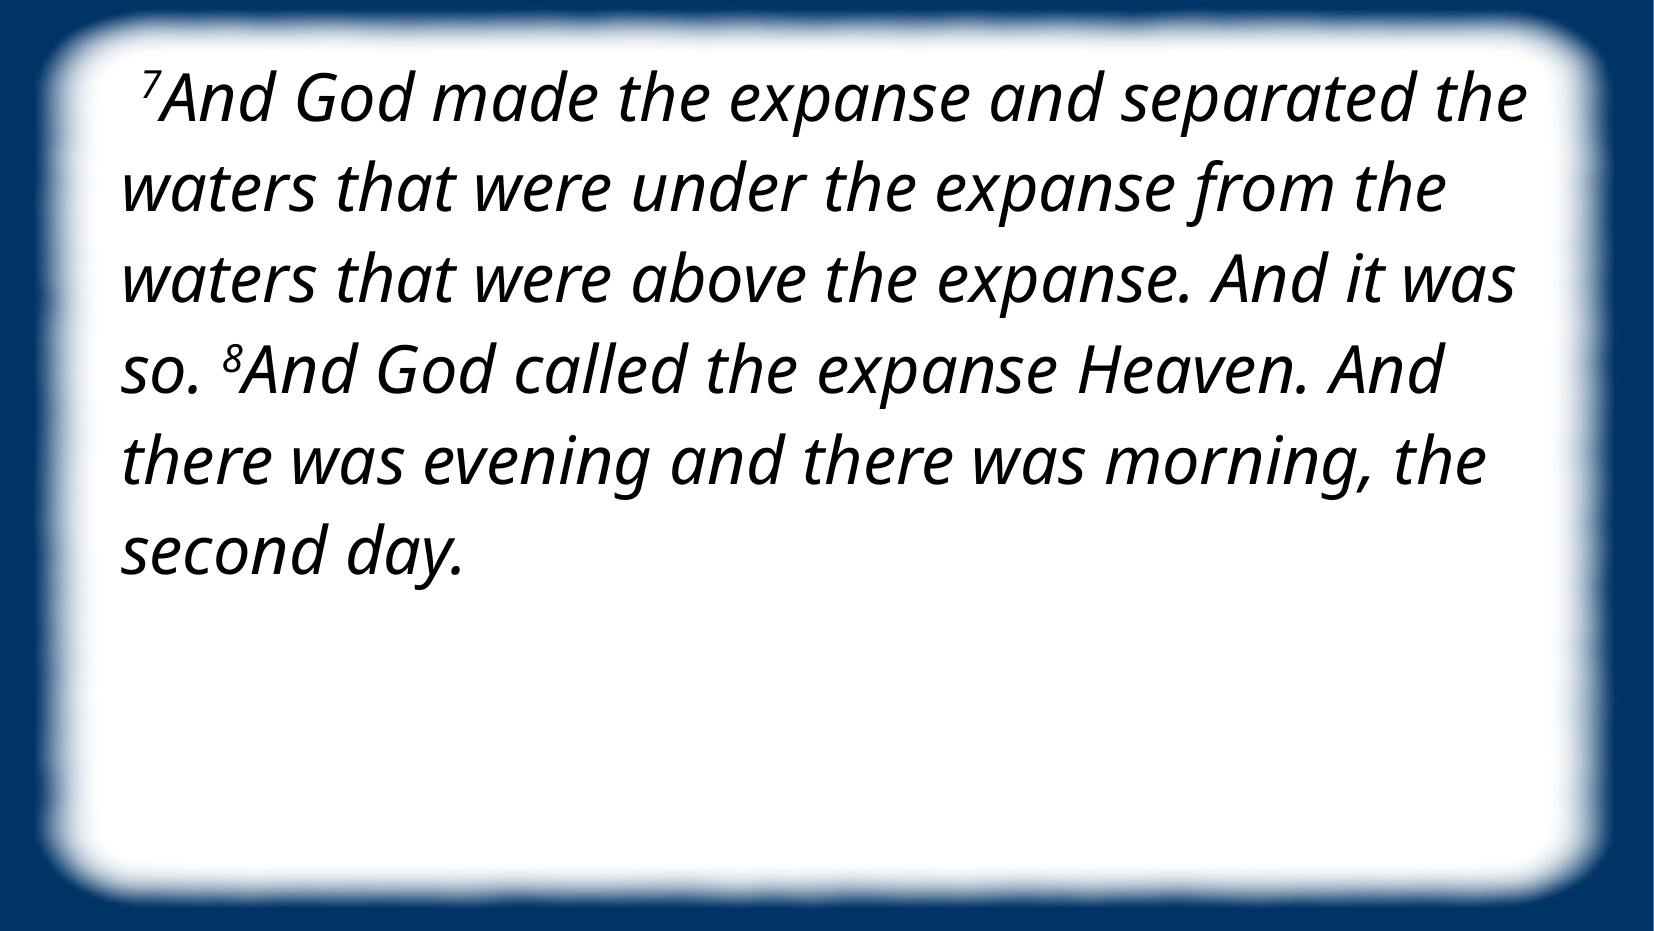

7And God made the expanse and separated the waters that were under the expanse from the waters that were above the expanse. And it was so. 8And God called the expanse Heaven. And there was evening and there was morning, the second day.